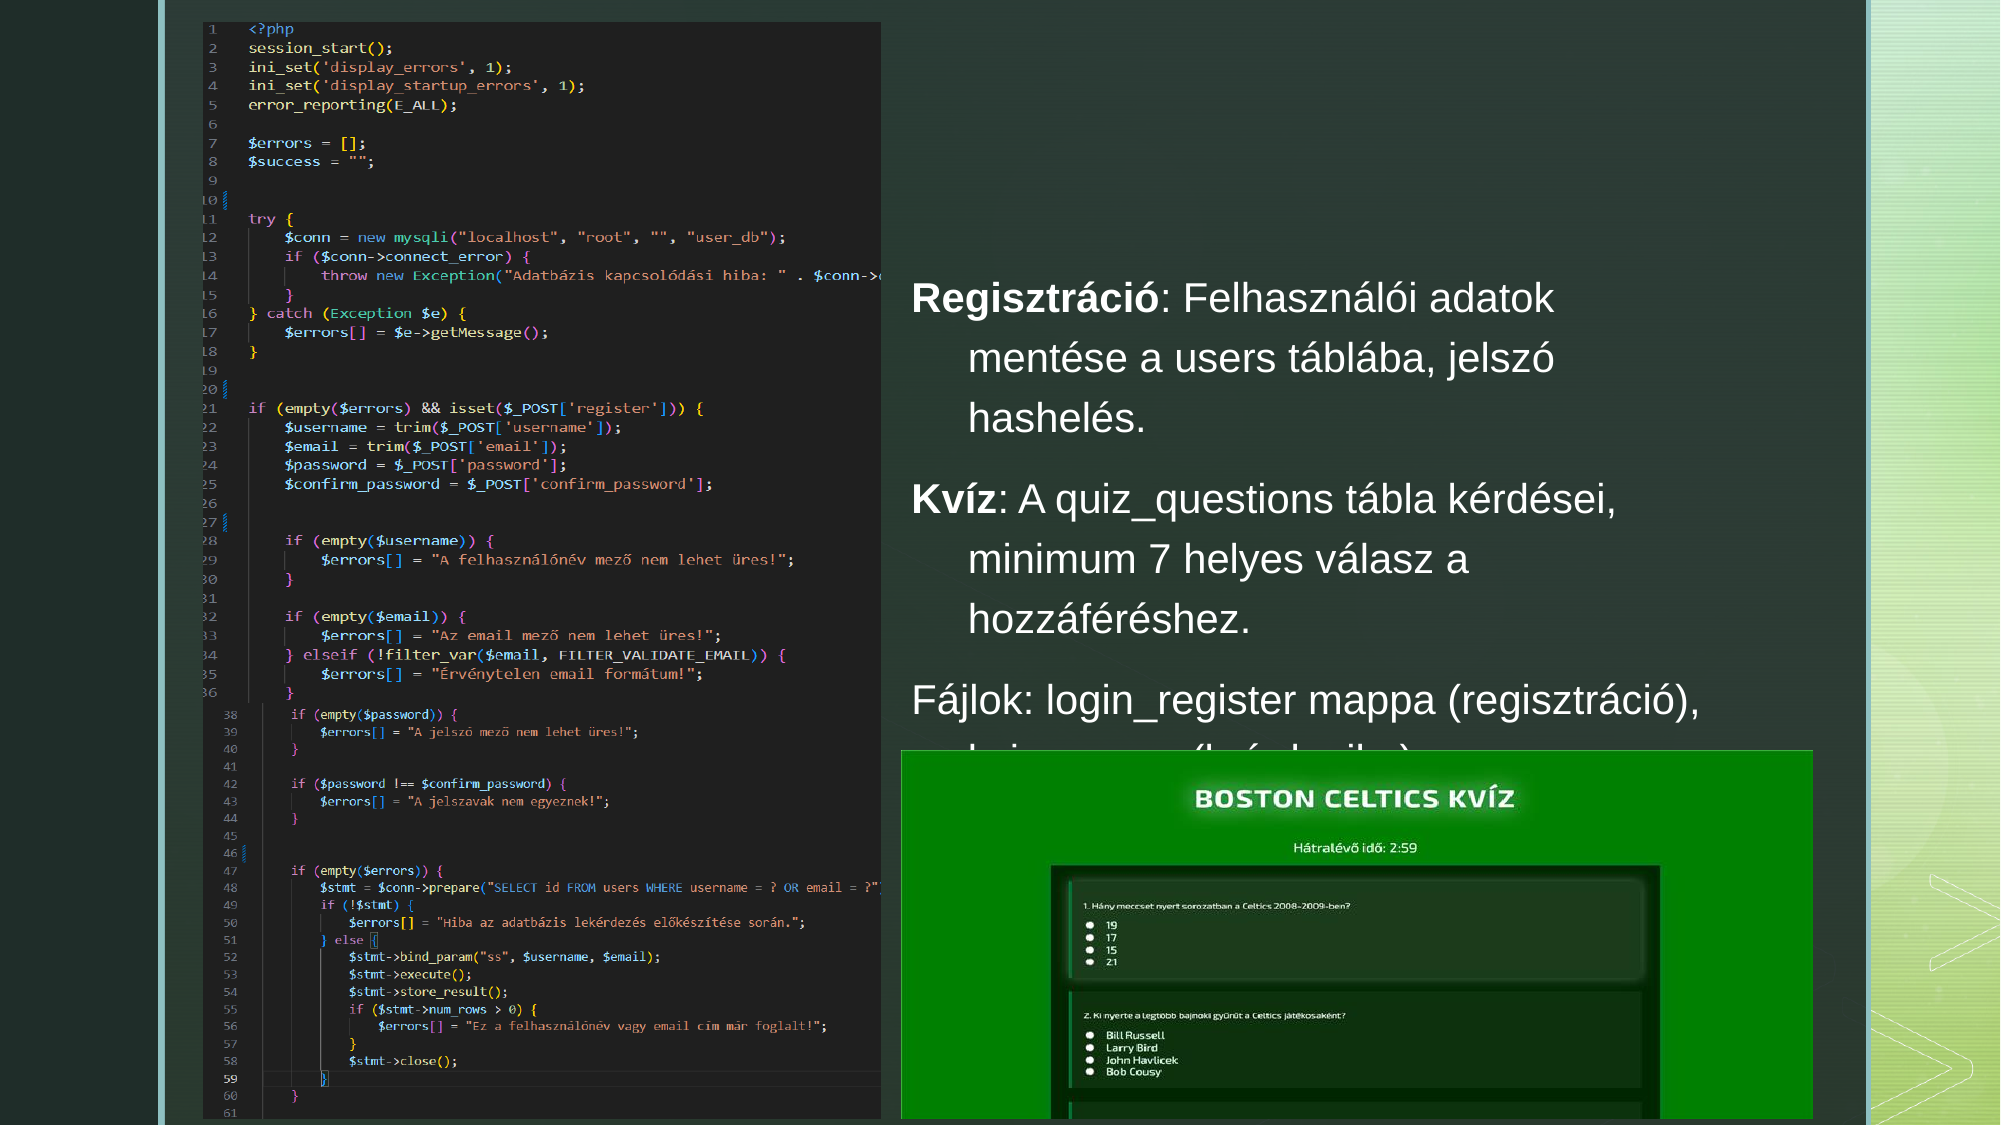

Regisztráció: Felhasználói adatok mentése a users táblába, jelszó hashelés.
Kvíz: A quiz_questions tábla kérdései, minimum 7 helyes válasz a hozzáféréshez.
Fájlok: login_register mappa (regisztráció), kviz mappa (kvíz logika).
# Regisztráció és kvíz logika